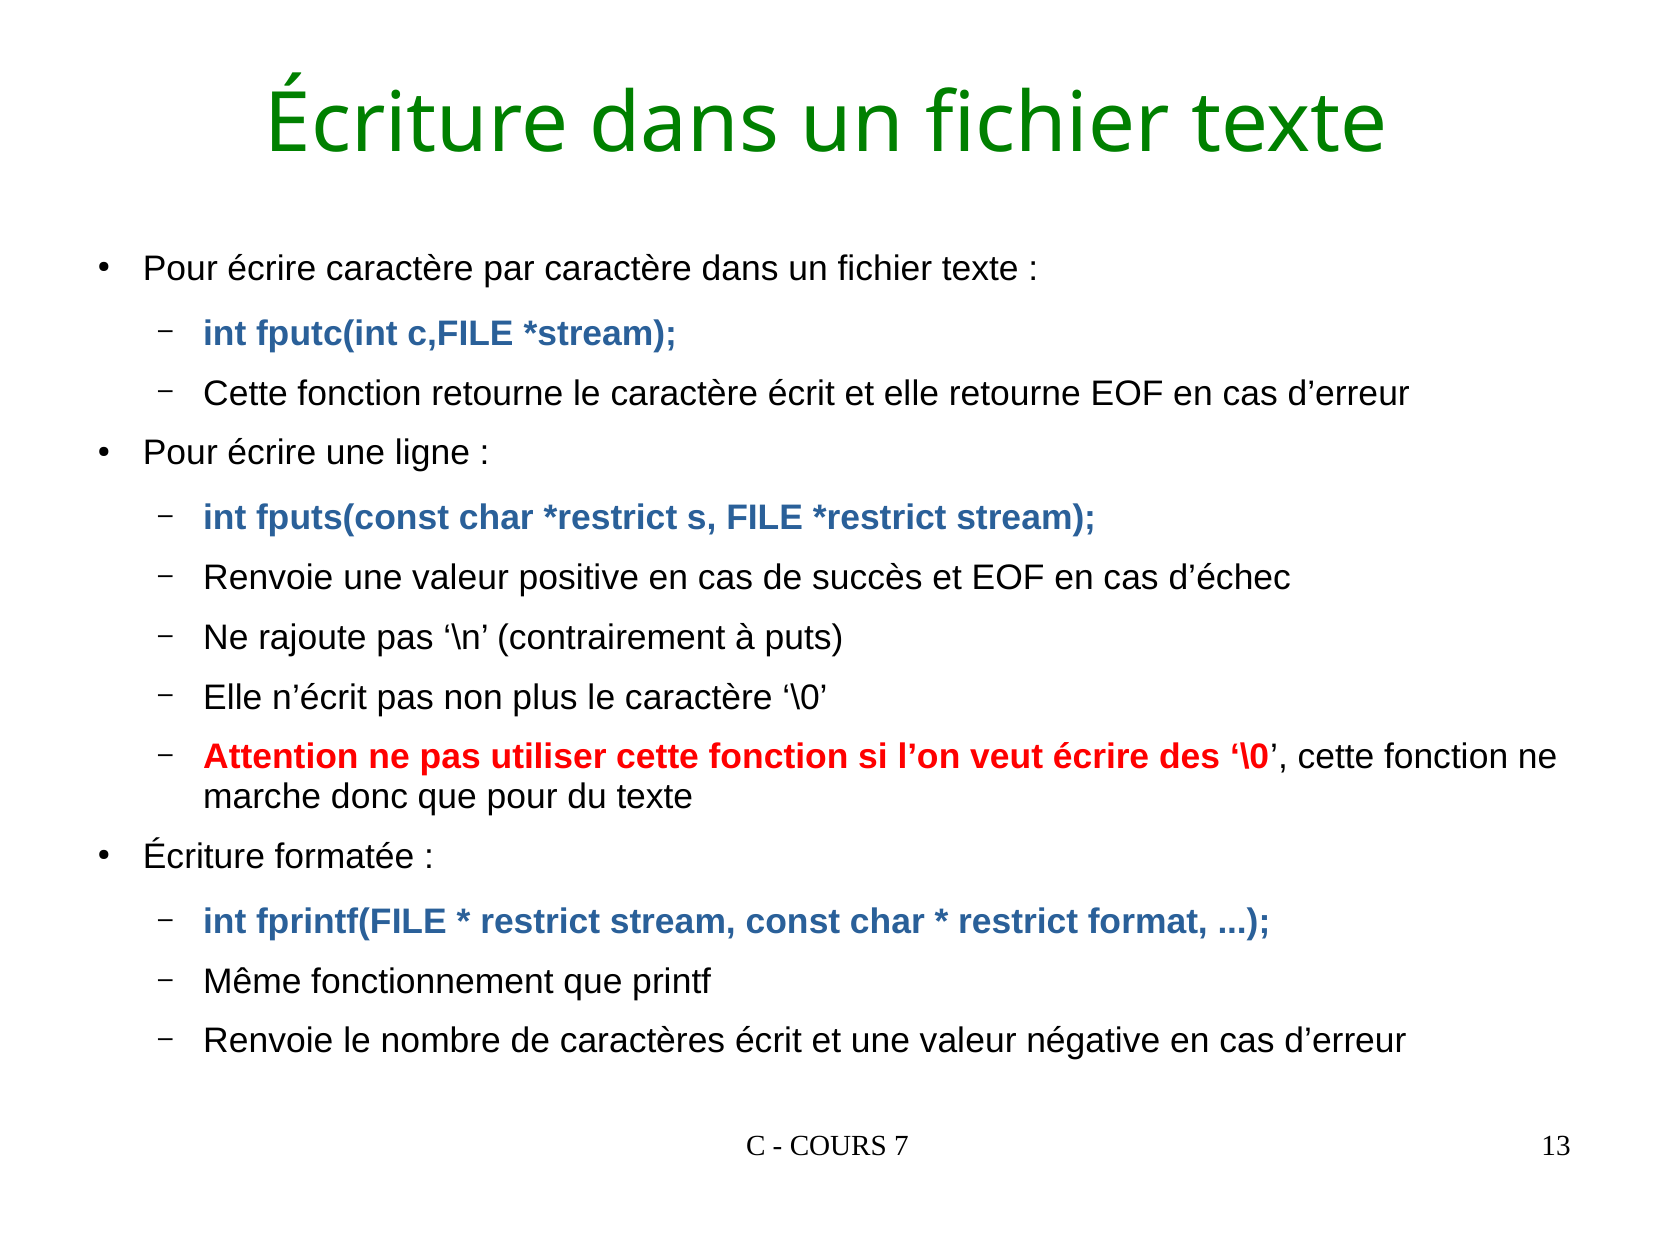

# Écriture dans un fichier texte
Pour écrire caractère par caractère dans un fichier texte :
int fputc(int c,FILE *stream);
Cette fonction retourne le caractère écrit et elle retourne EOF en cas d’erreur
Pour écrire une ligne :
int fputs(const char *restrict s, FILE *restrict stream);
Renvoie une valeur positive en cas de succès et EOF en cas d’échec
Ne rajoute pas ‘\n’ (contrairement à puts)
Elle n’écrit pas non plus le caractère ‘\0’
Attention ne pas utiliser cette fonction si l’on veut écrire des ‘\0’, cette fonction ne marche donc que pour du texte
Écriture formatée :
int fprintf(FILE * restrict stream, const char * restrict format, ...);
Même fonctionnement que printf
Renvoie le nombre de caractères écrit et une valeur négative en cas d’erreur
C - COURS 7
13